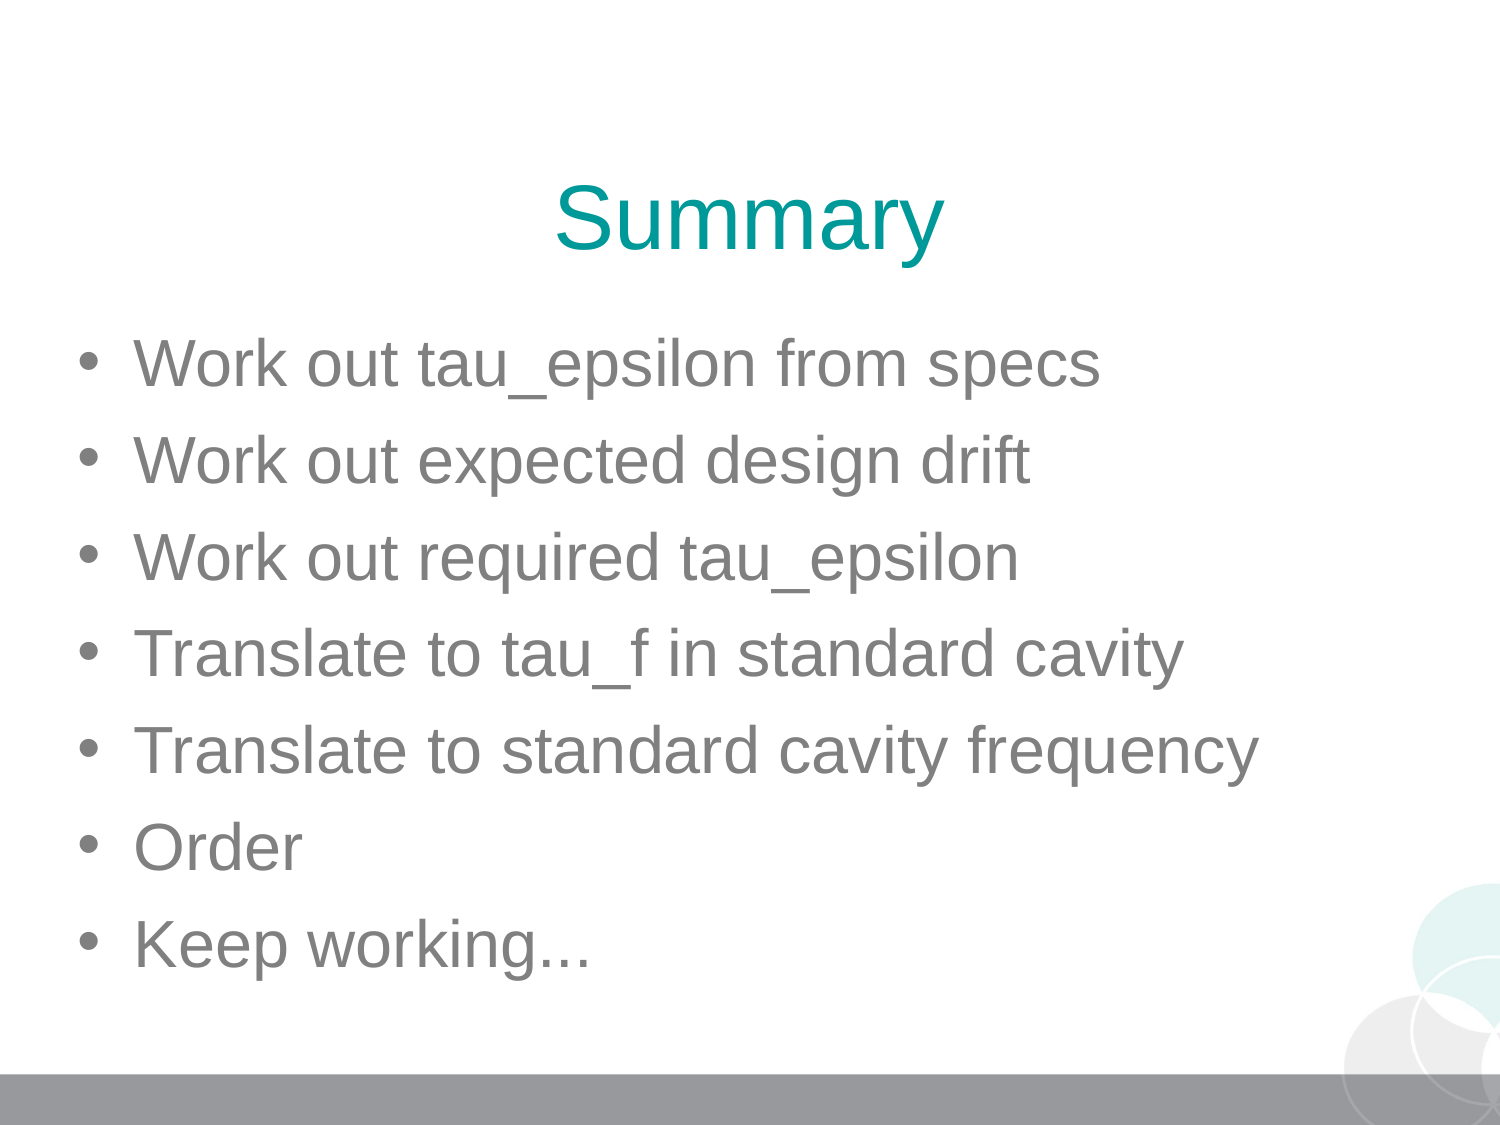

# Summary
Work out tau_epsilon from specs
Work out expected design drift
Work out required tau_epsilon
Translate to tau_f in standard cavity
Translate to standard cavity frequency
Order
Keep working...